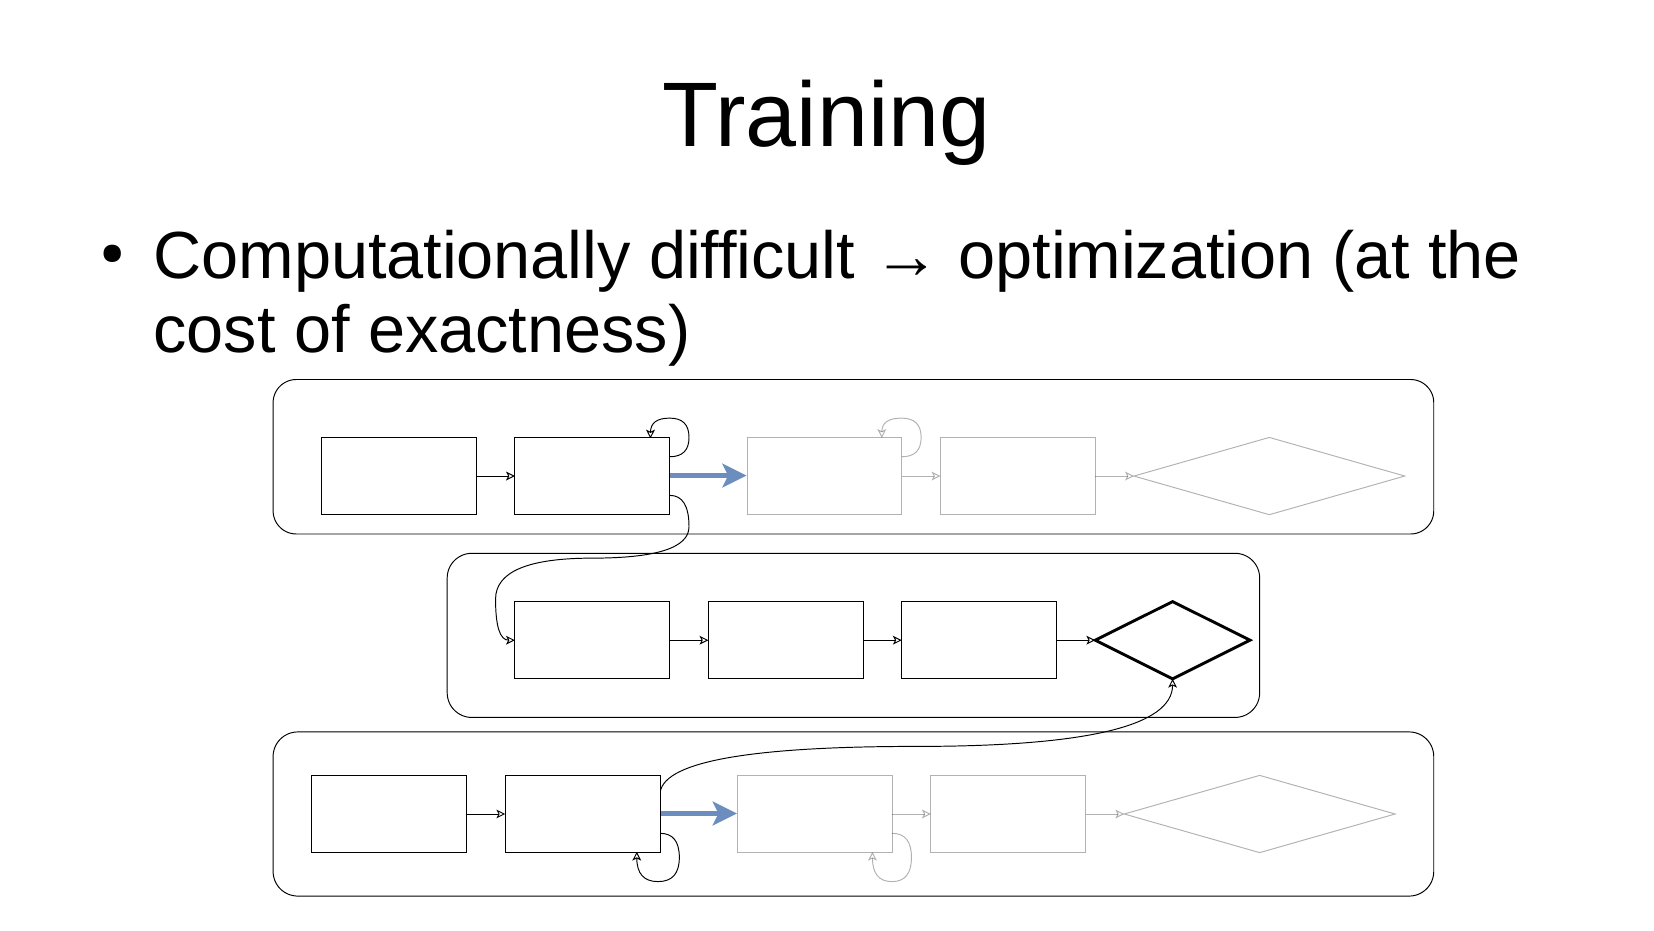

# Training
Computationally difficult → optimization (at the cost of exactness)